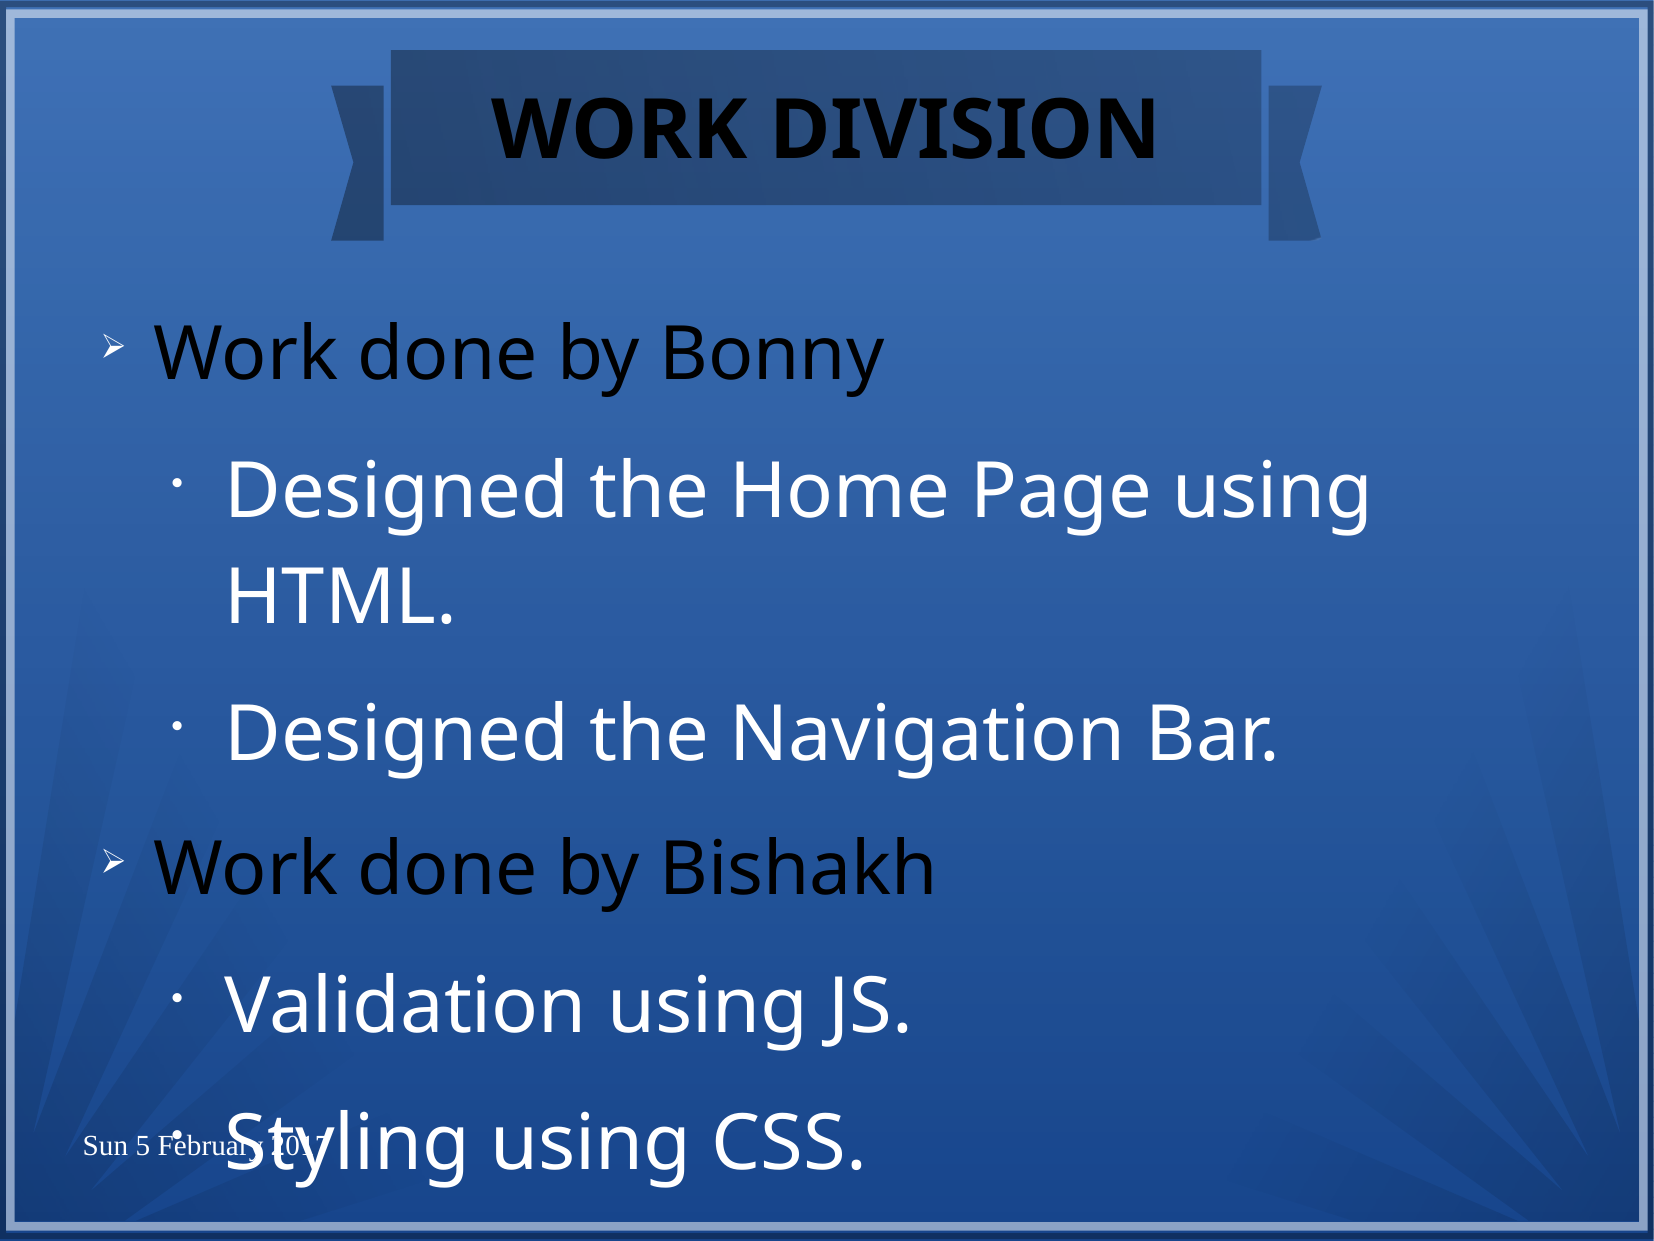

# WORK DIVISION
Work done by Bonny
Designed the Home Page using HTML.
Designed the Navigation Bar.
Work done by Bishakh
Validation using JS.
Styling using CSS.
Sun 5 February 2017